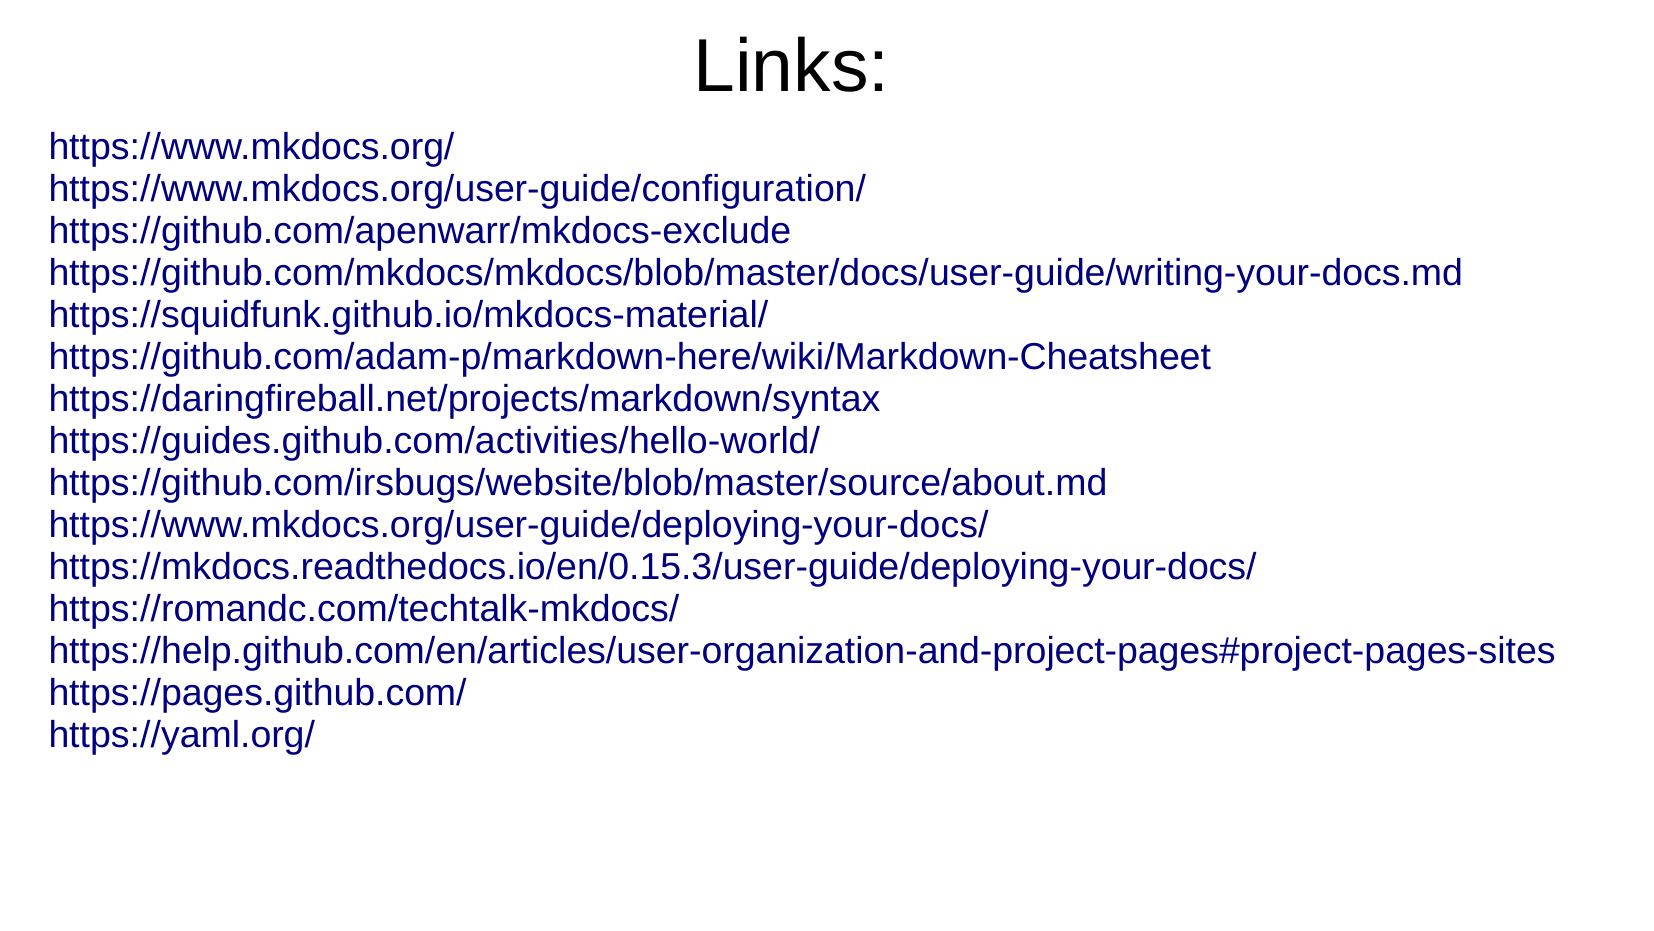

# Links:
https://www.mkdocs.org/
https://www.mkdocs.org/user-guide/configuration/
https://github.com/apenwarr/mkdocs-exclude
https://github.com/mkdocs/mkdocs/blob/master/docs/user-guide/writing-your-docs.md
https://squidfunk.github.io/mkdocs-material/
https://github.com/adam-p/markdown-here/wiki/Markdown-Cheatsheet
https://daringfireball.net/projects/markdown/syntax
https://guides.github.com/activities/hello-world/
https://github.com/irsbugs/website/blob/master/source/about.md
https://www.mkdocs.org/user-guide/deploying-your-docs/
https://mkdocs.readthedocs.io/en/0.15.3/user-guide/deploying-your-docs/
https://romandc.com/techtalk-mkdocs/
https://help.github.com/en/articles/user-organization-and-project-pages#project-pages-sites
https://pages.github.com/
https://yaml.org/